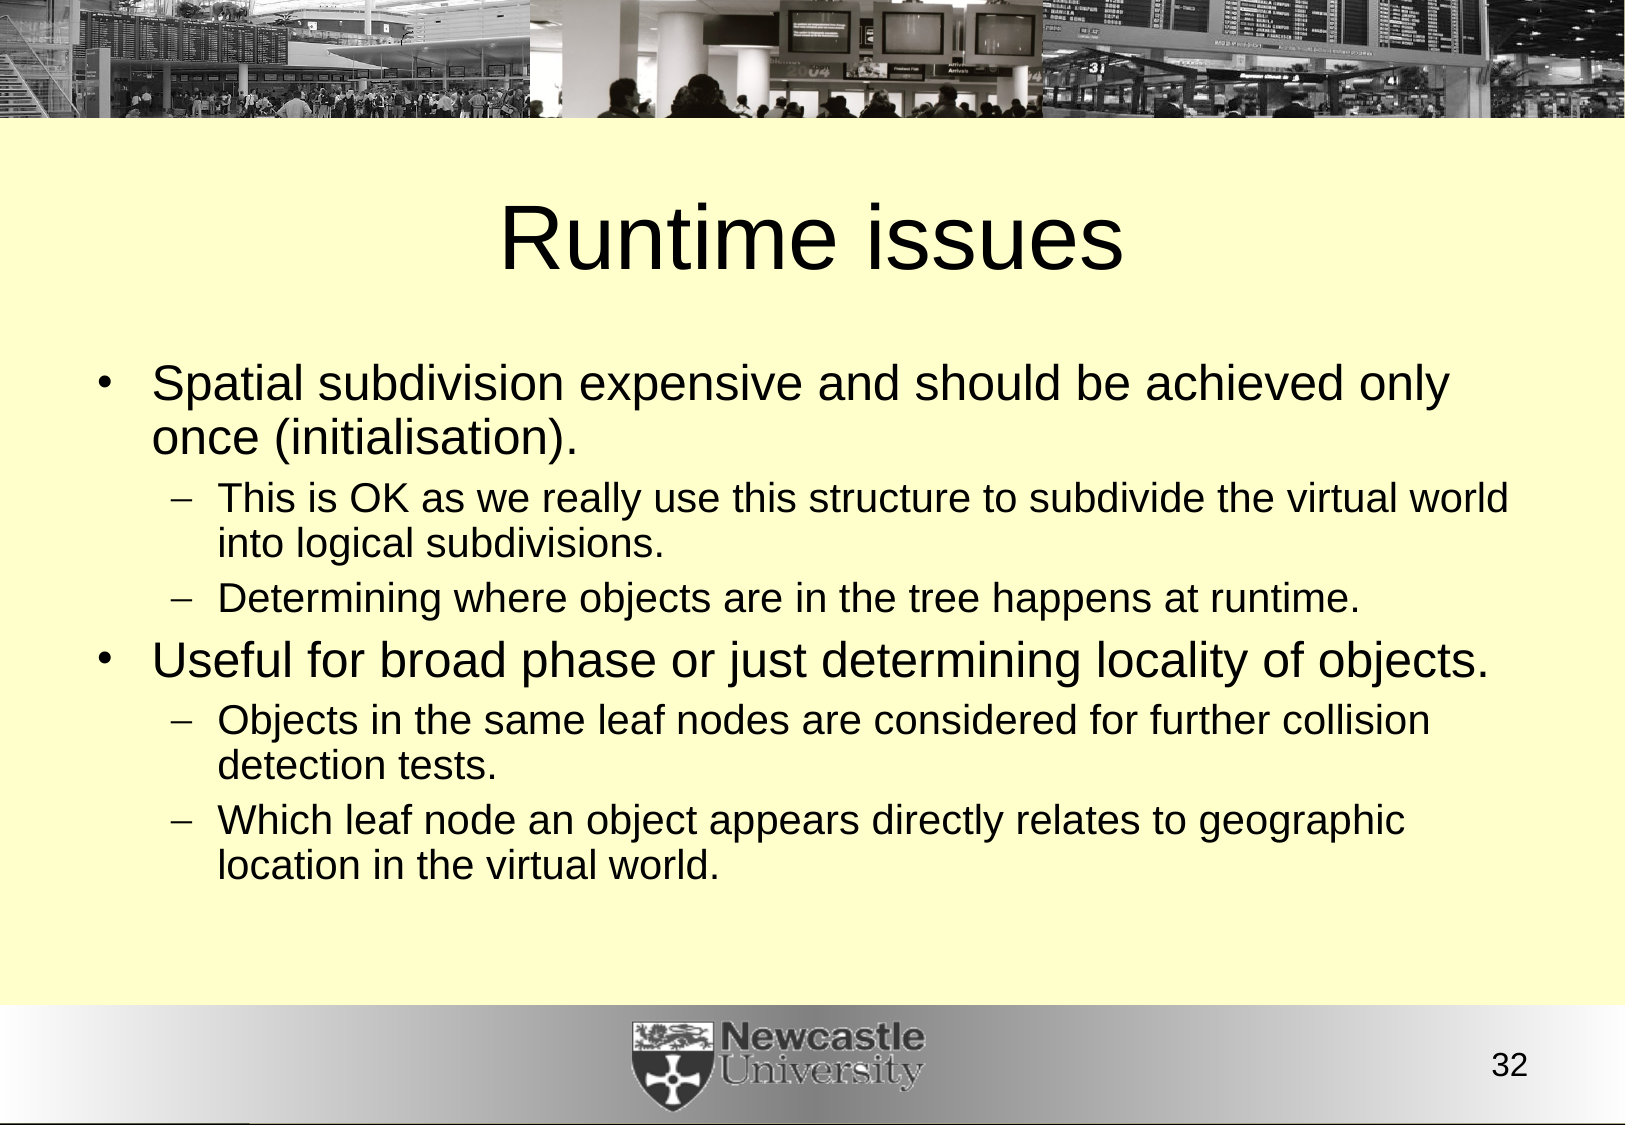

Runtime issues
Spatial subdivision expensive and should be achieved only once (initialisation).
This is OK as we really use this structure to subdivide the virtual world into logical subdivisions.
Determining where objects are in the tree happens at runtime.
Useful for broad phase or just determining locality of objects.
Objects in the same leaf nodes are considered for further collision detection tests.
Which leaf node an object appears directly relates to geographic location in the virtual world.